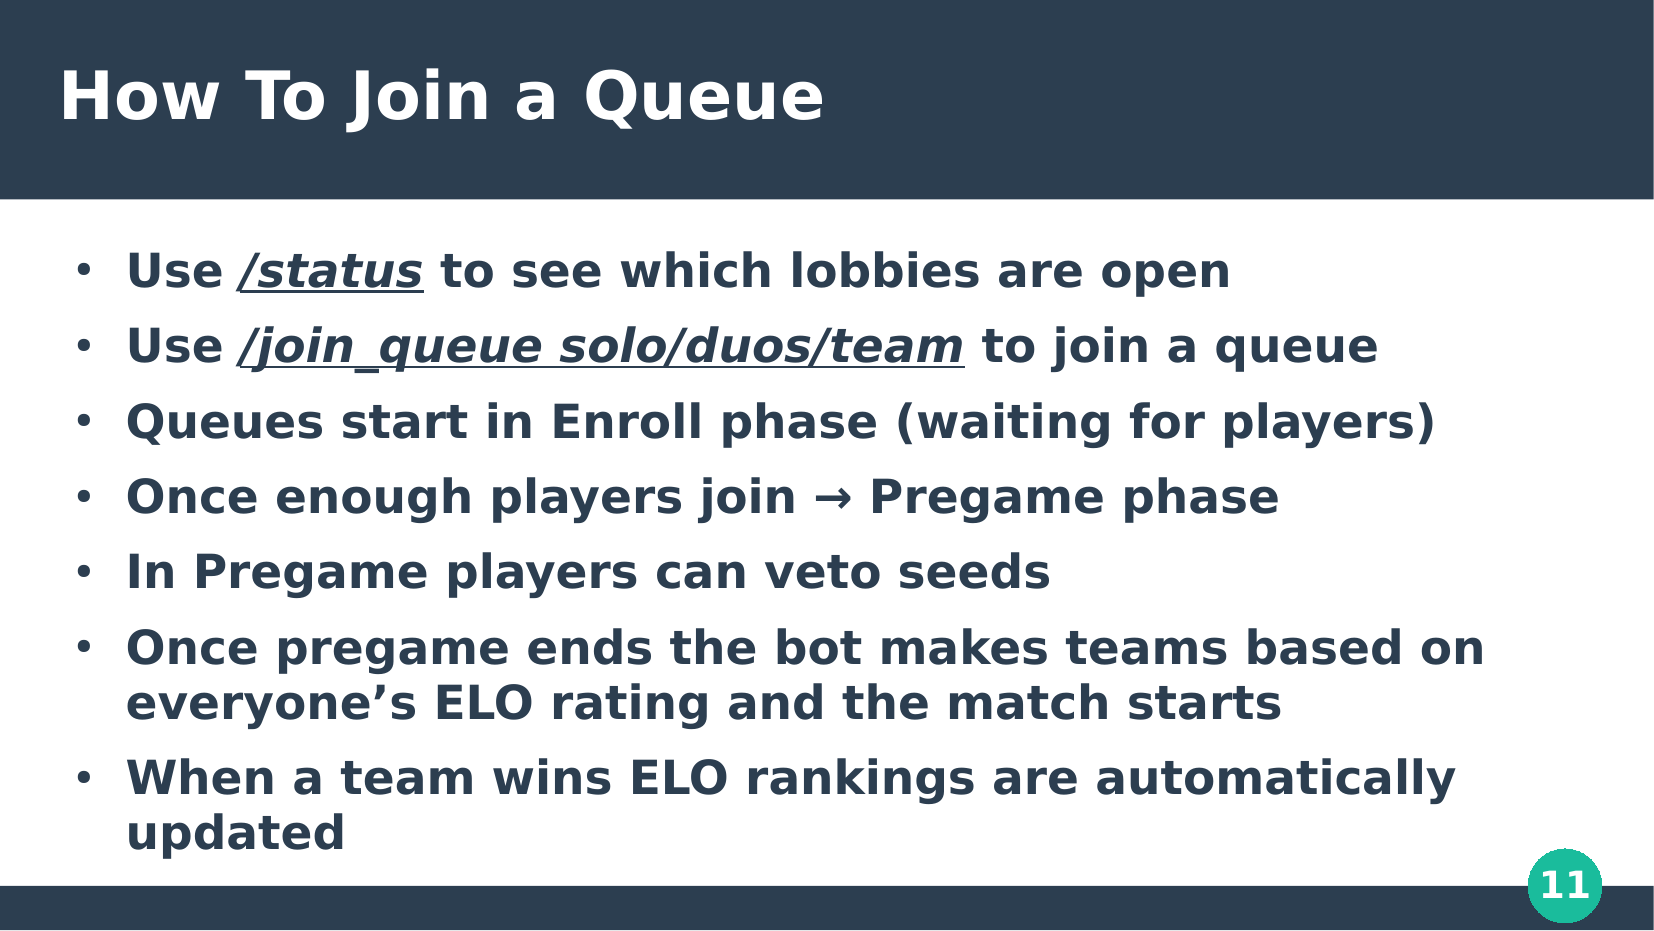

# How To Join a Queue
Use /status to see which lobbies are open
Use /join_queue solo/duos/team to join a queue
Queues start in Enroll phase (waiting for players)
Once enough players join → Pregame phase
In Pregame players can veto seeds
Once pregame ends the bot makes teams based on everyone’s ELO rating and the match starts
When a team wins ELO rankings are automatically updated
11